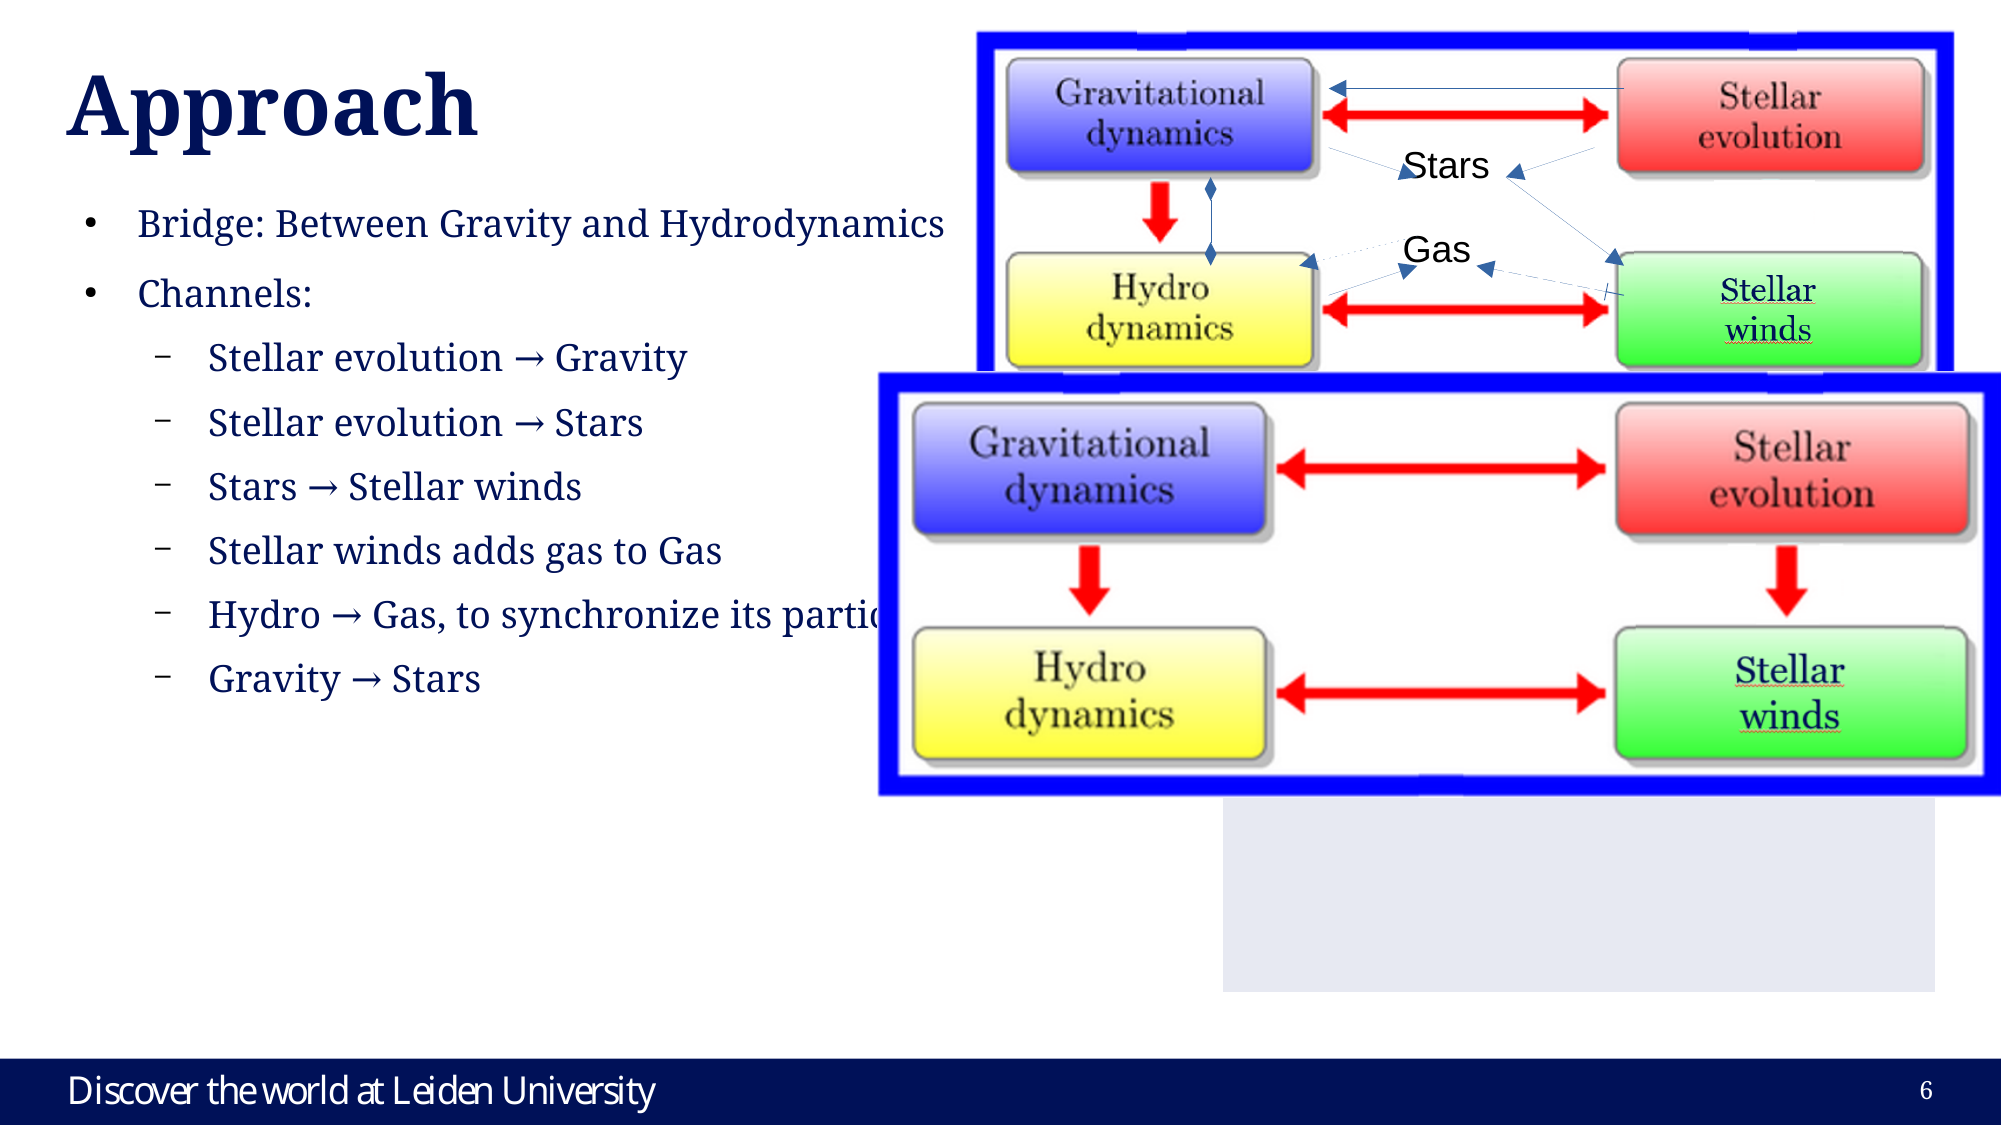

# Approach
Stars
Gas
Bridge: Between Gravity and Hydrodynamics
Channels:
Stellar evolution → Gravity
Stellar evolution → Stars
Stars → Stellar winds
Stellar winds adds gas to Gas
Hydro → Gas, to synchronize its particles
Gravity → Stars